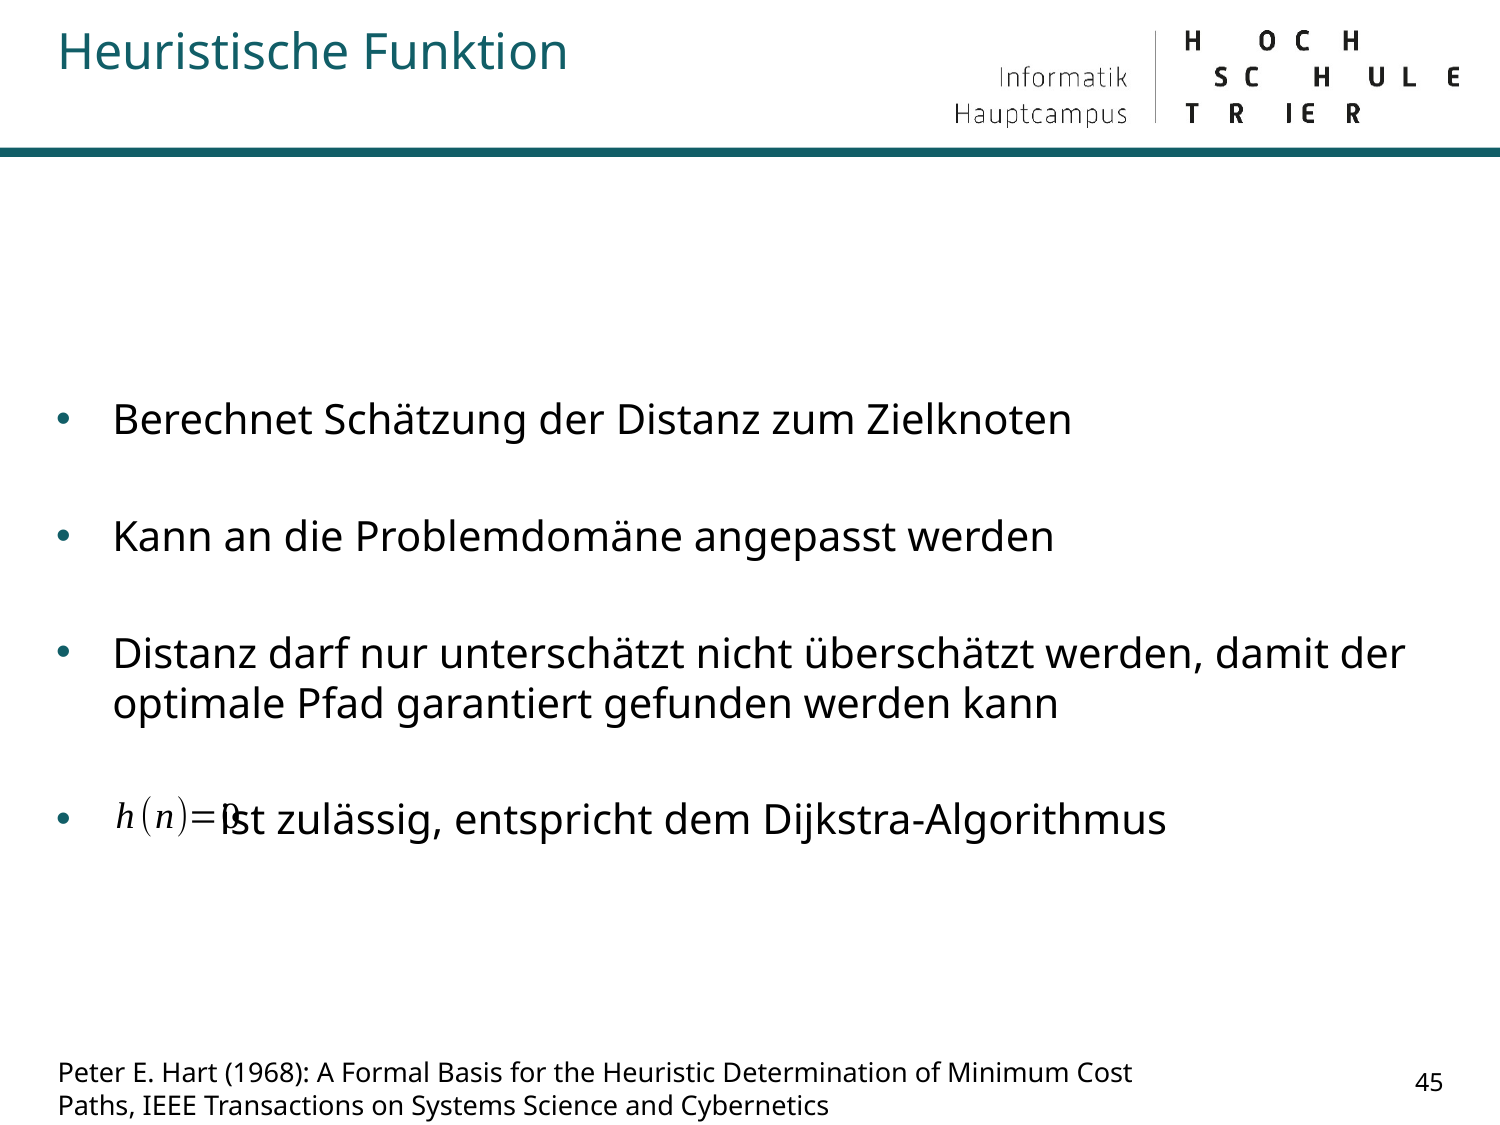

Heuristische Funktion
# Berechnet Schätzung der Distanz zum Zielknoten
Kann an die Problemdomäne angepasst werden
Distanz darf nur unterschätzt nicht überschätzt werden, damit der optimale Pfad garantiert gefunden werden kann
 ist zulässig, entspricht dem Dijkstra-Algorithmus
Peter E. Hart (1968): A Formal Basis for the Heuristic Determination of Minimum Cost Paths, IEEE Transactions on Systems Science and Cybernetics